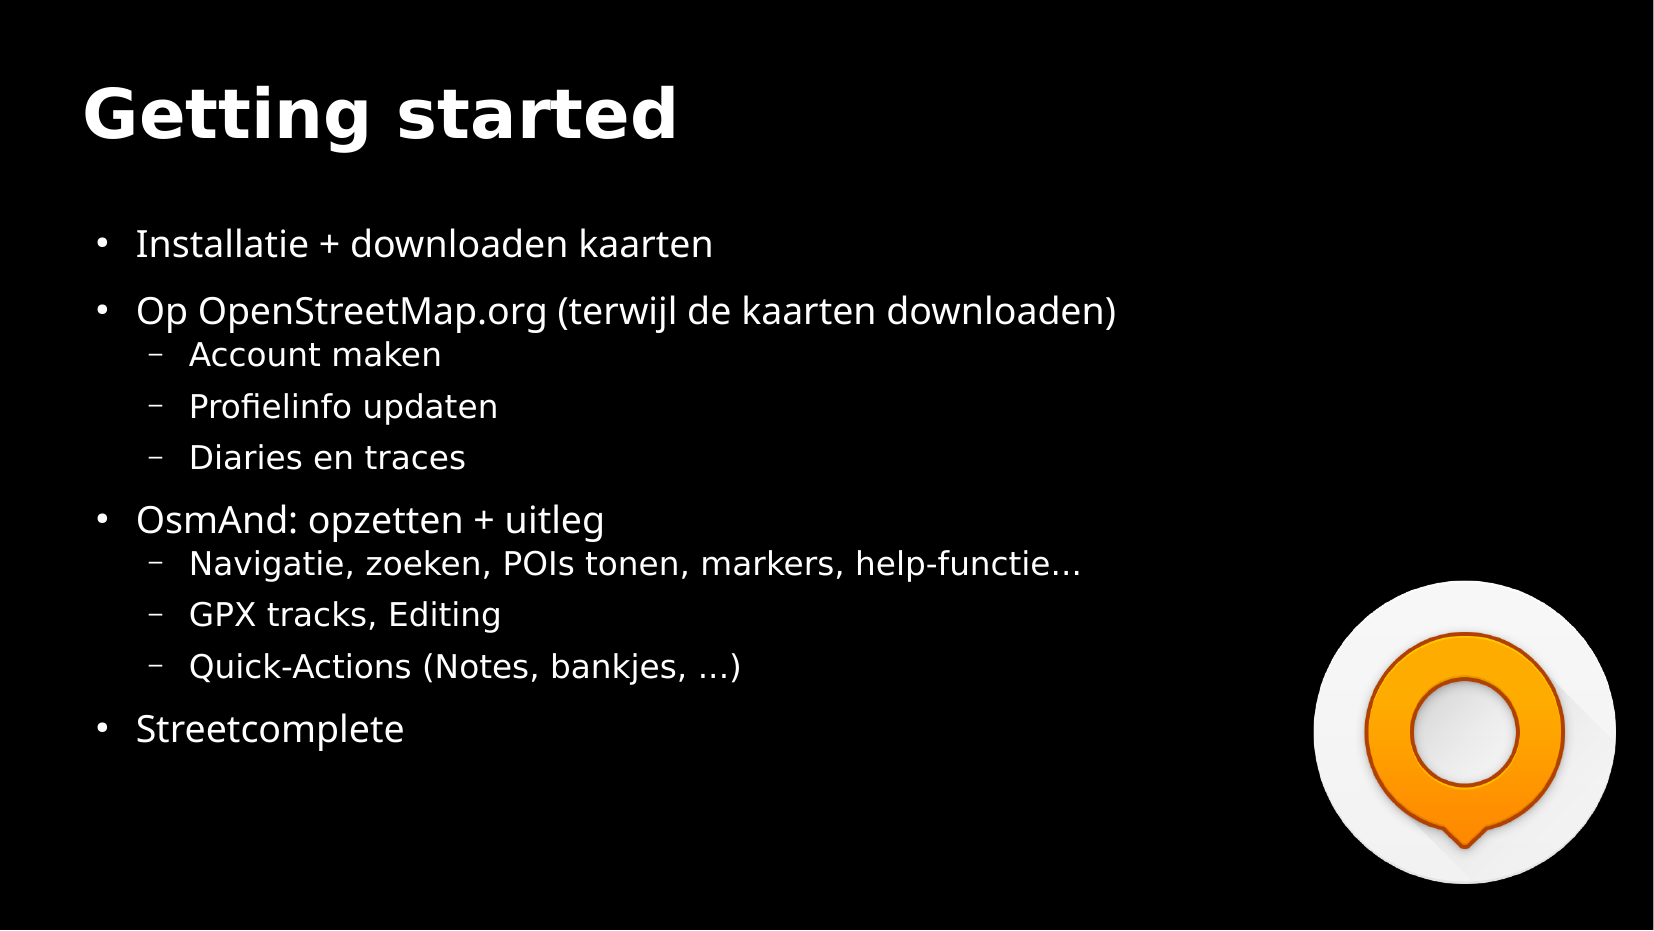

# Getting started
Installatie + downloaden kaarten
Op OpenStreetMap.org (terwijl de kaarten downloaden)
Account maken
Profielinfo updaten
Diaries en traces
OsmAnd: opzetten + uitleg
Navigatie, zoeken, POIs tonen, markers, help-functie...
GPX tracks, Editing
Quick-Actions (Notes, bankjes, ...)
Streetcomplete